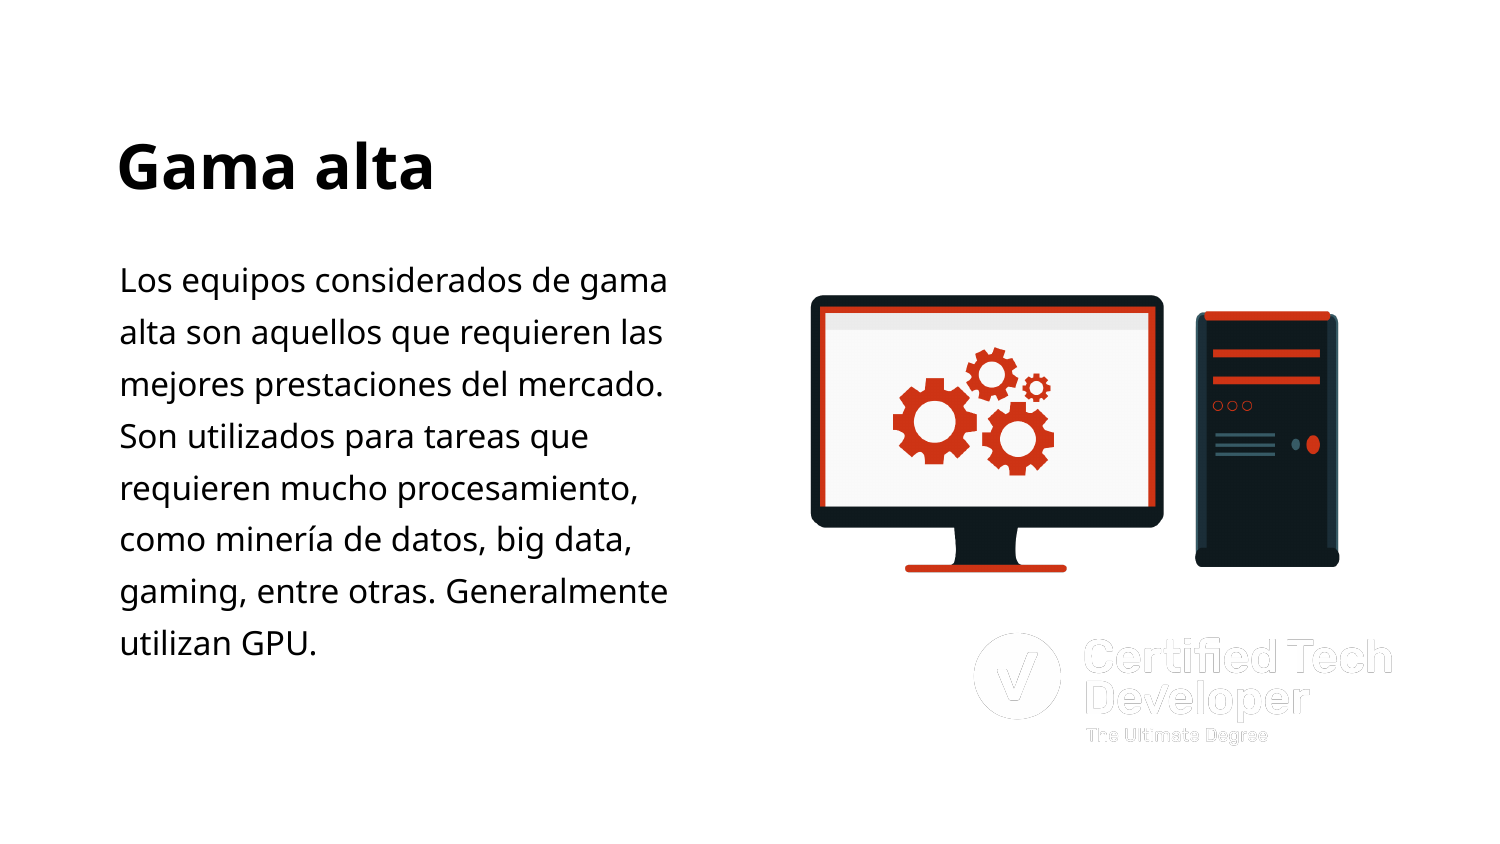

Gama alta
Los equipos considerados de gama alta son aquellos que requieren las mejores prestaciones del mercado. Son utilizados para tareas que requieren mucho procesamiento, como minería de datos, big data, gaming, entre otras. Generalmente utilizan GPU.